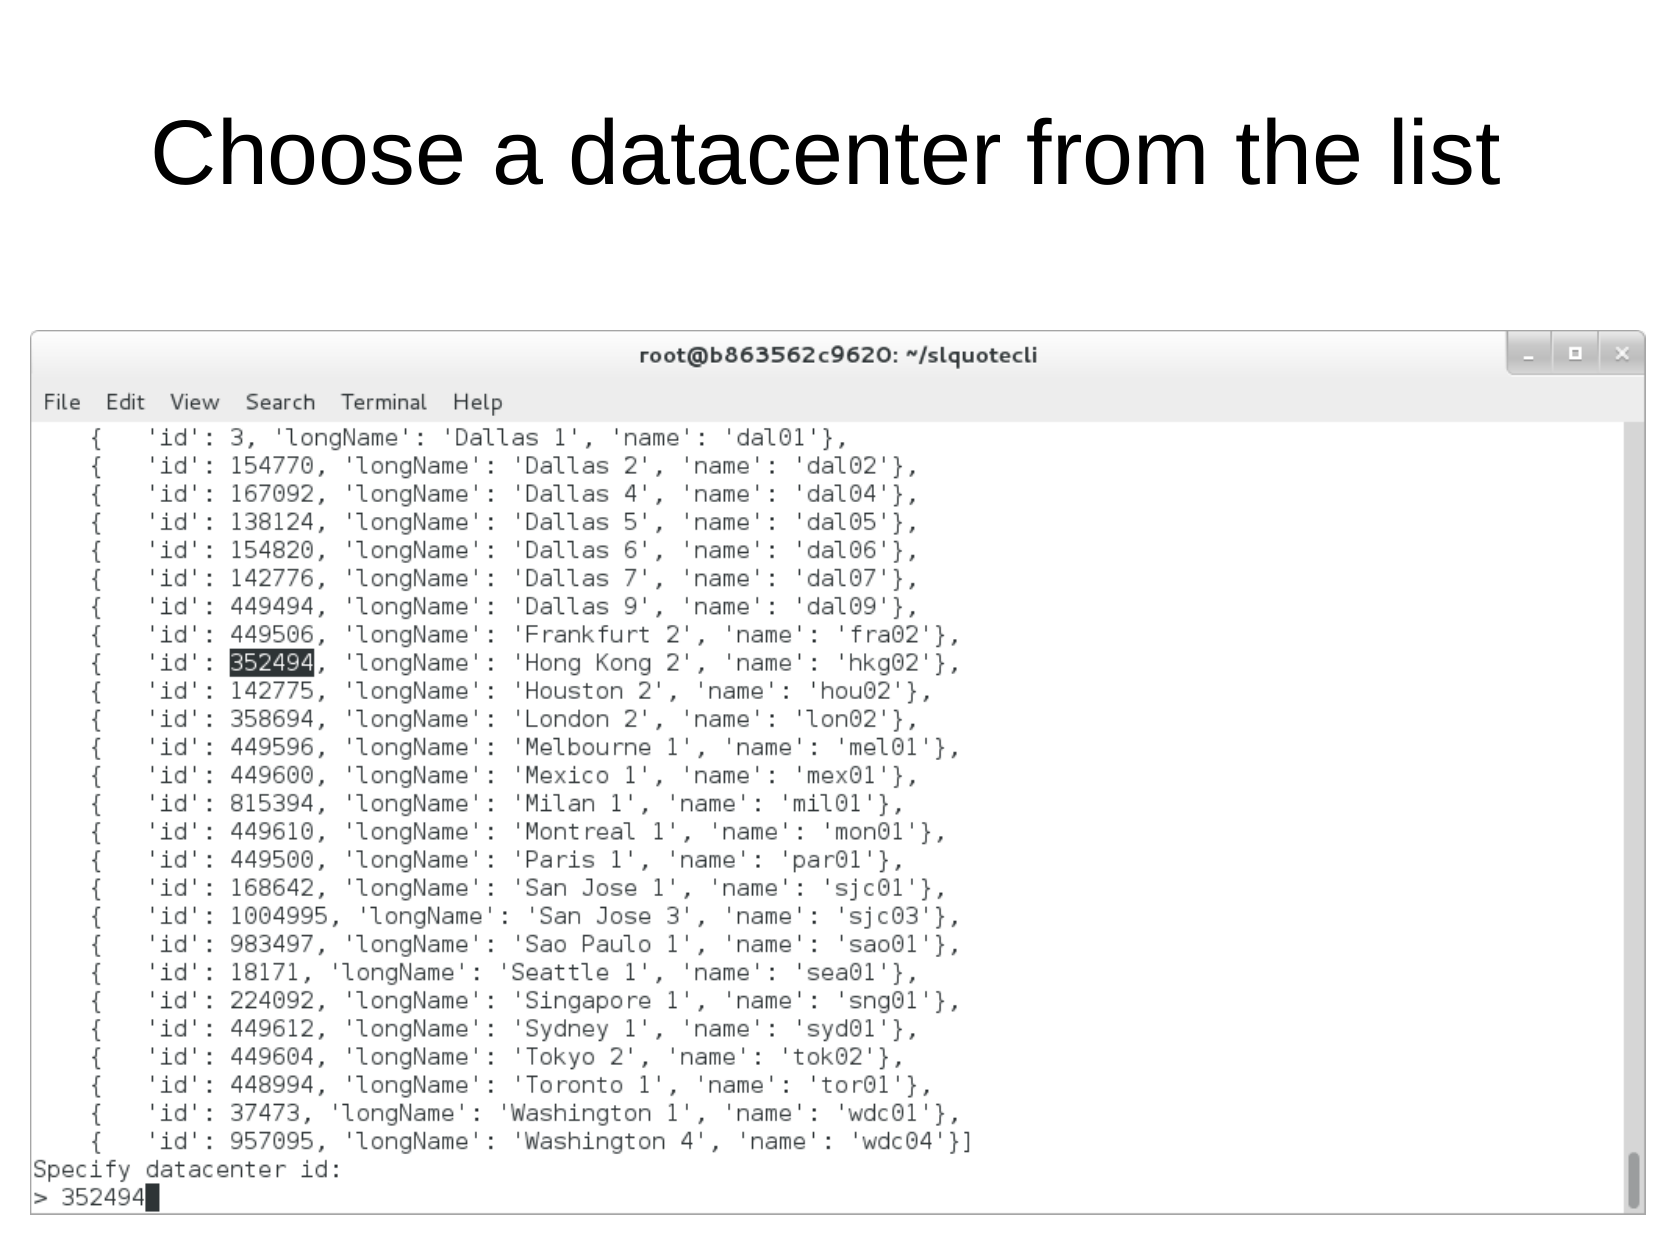

# Choose a datacenter from the list